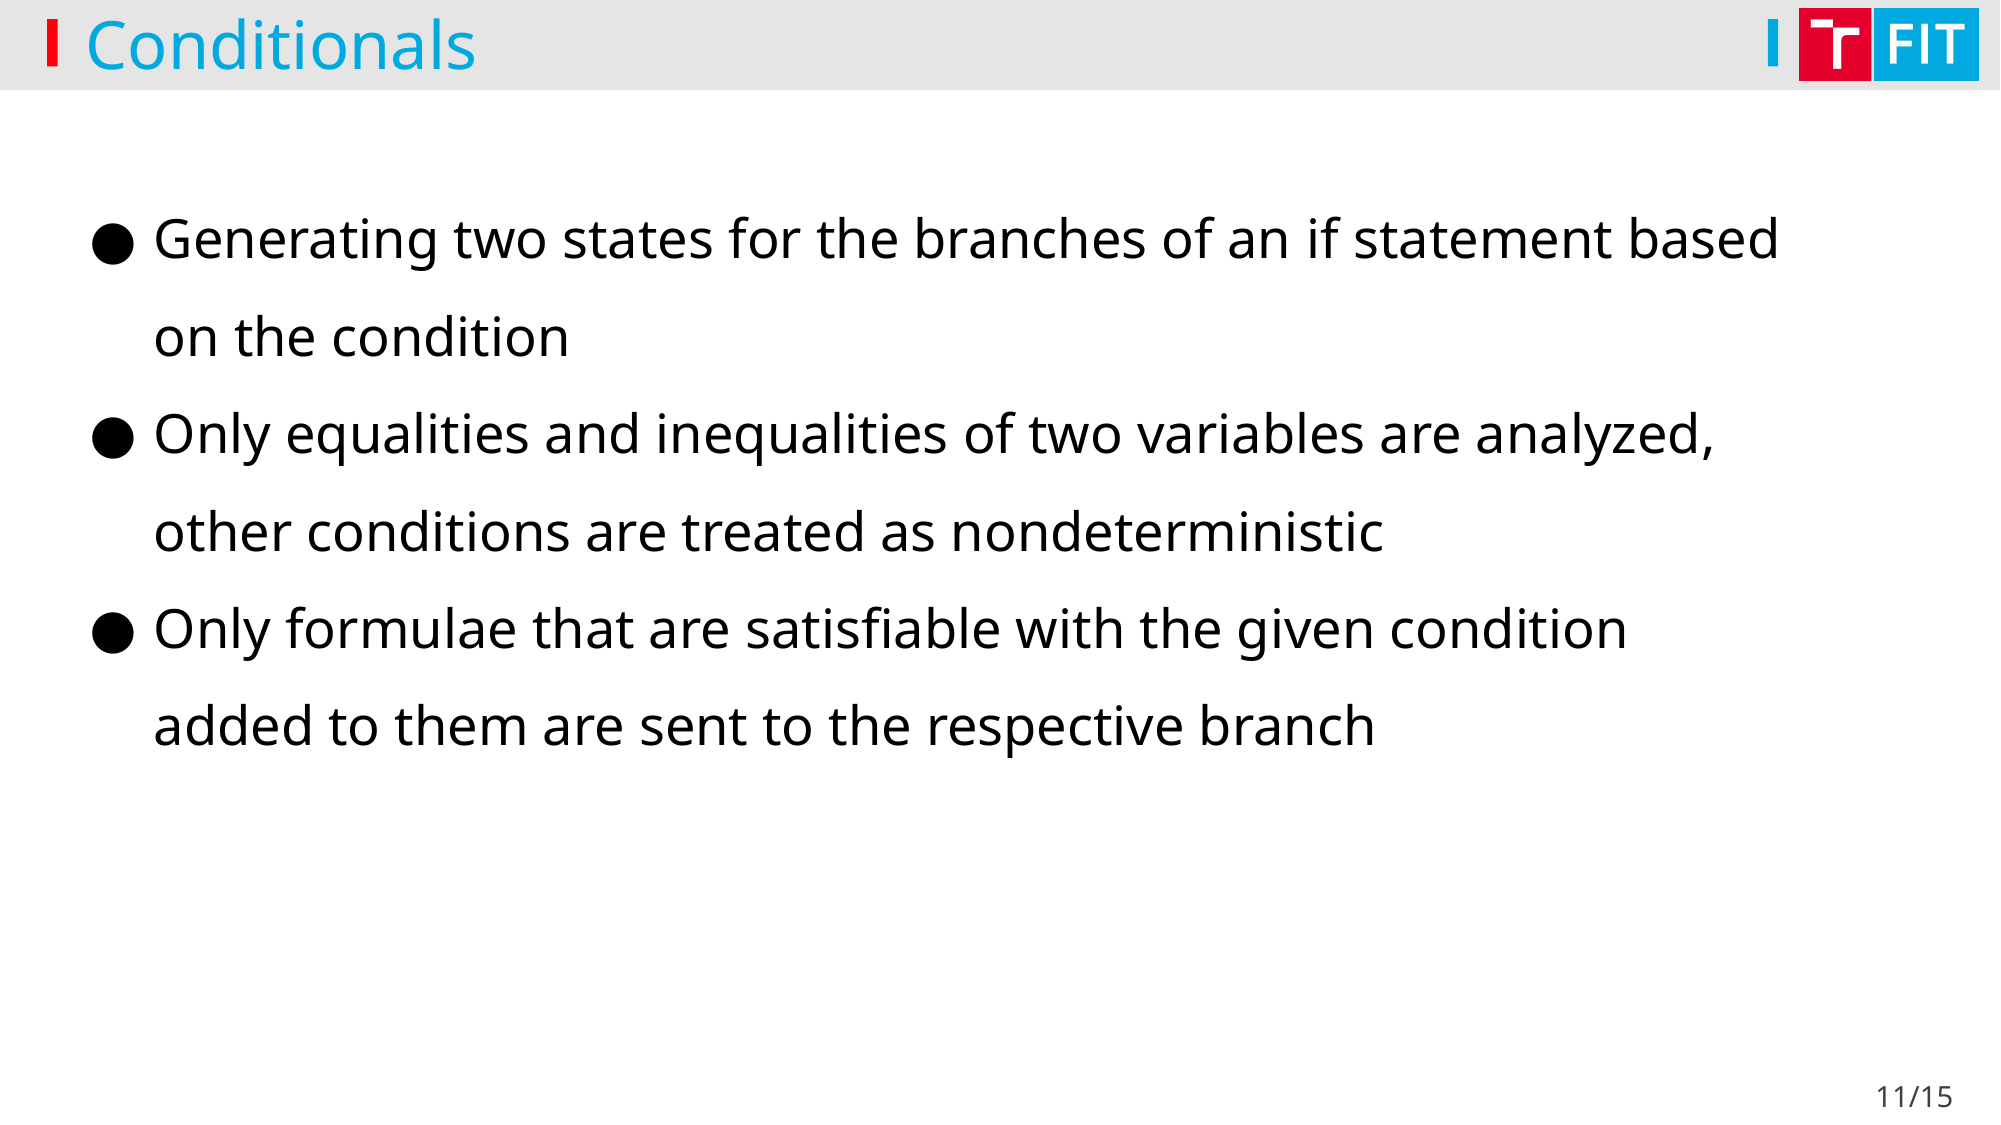

# Conditionals
Generating two states for the branches of an if statement based on the condition
Only equalities and inequalities of two variables are analyzed, other conditions are treated as nondeterministic
Only formulae that are satisfiable with the given condition added to them are sent to the respective branch